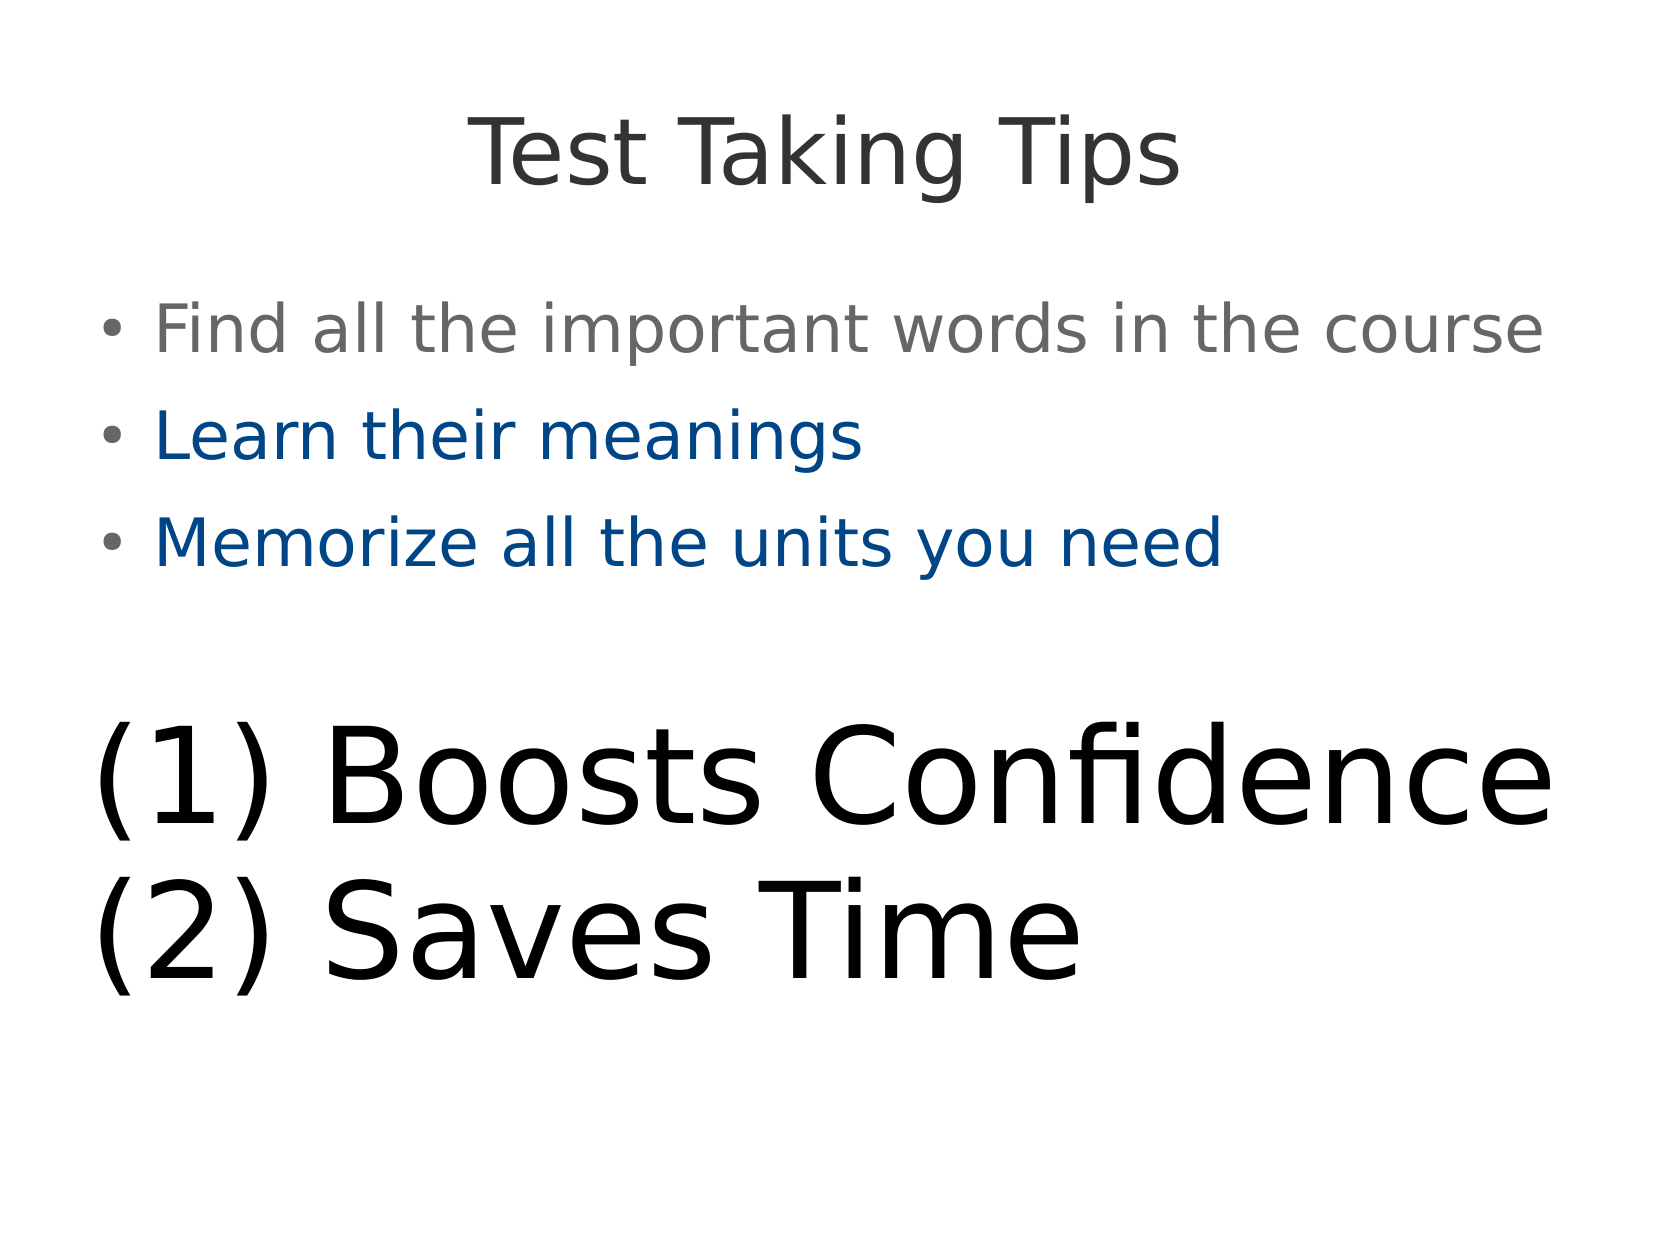

# Test Taking Tips
Find all the important words in the course
Learn their meanings
Memorize all the units you need
(1) Boosts Confidence
(2) Saves Time